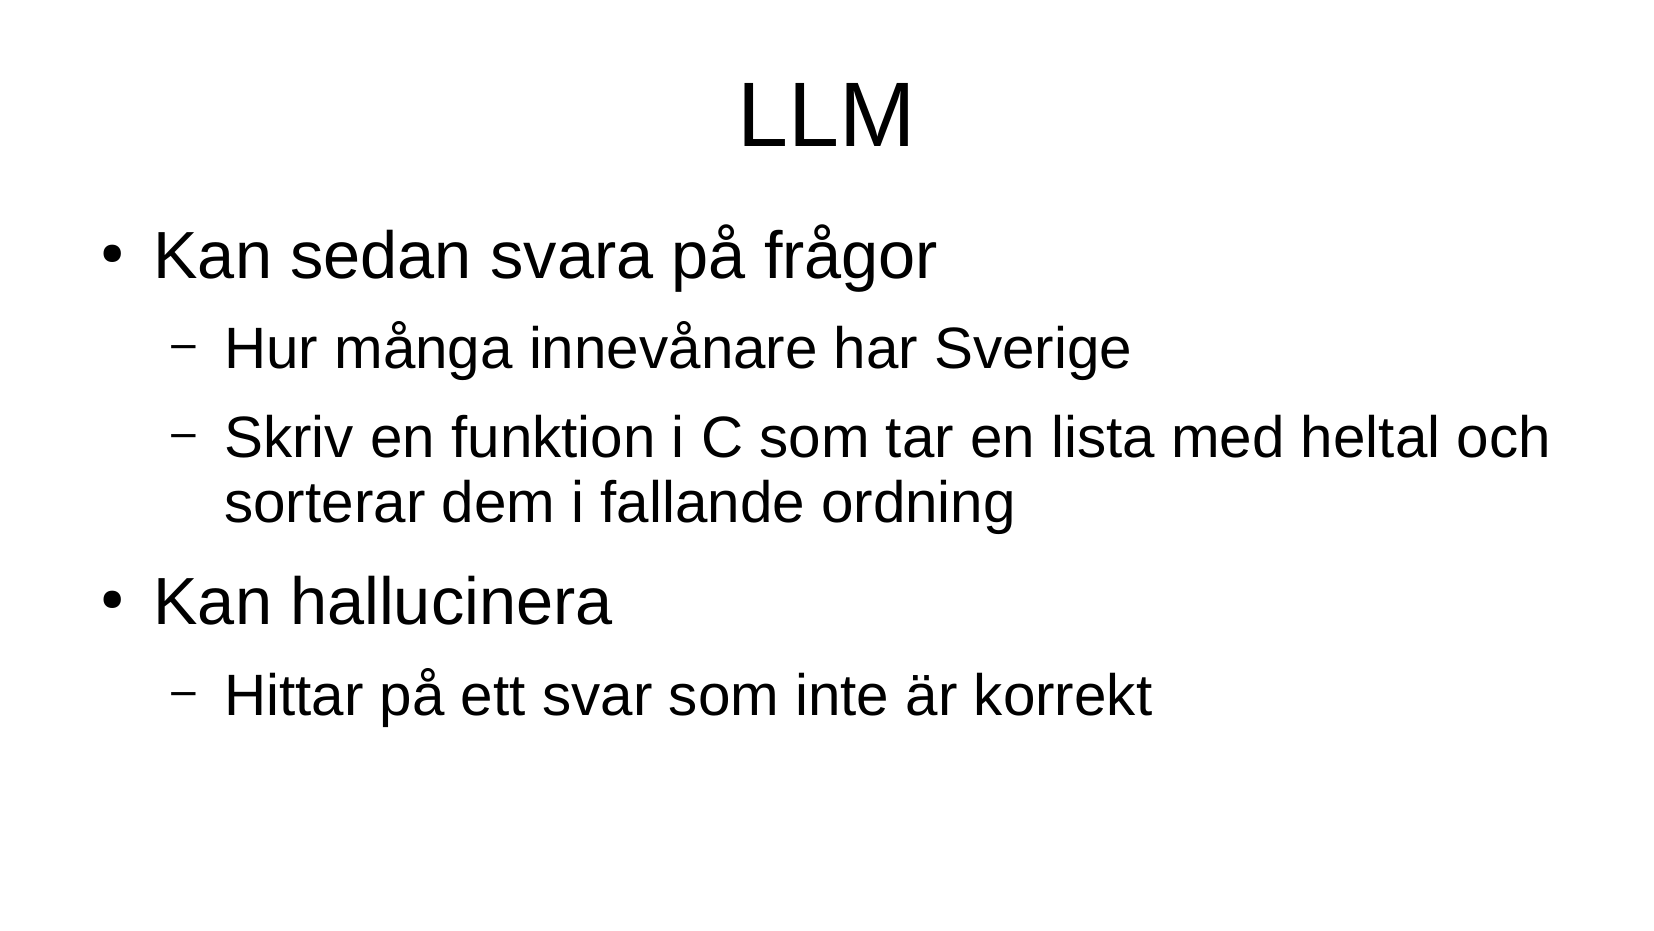

# LLM
Kan sedan svara på frågor
Hur många innevånare har Sverige
Skriv en funktion i C som tar en lista med heltal och sorterar dem i fallande ordning
Kan hallucinera
Hittar på ett svar som inte är korrekt